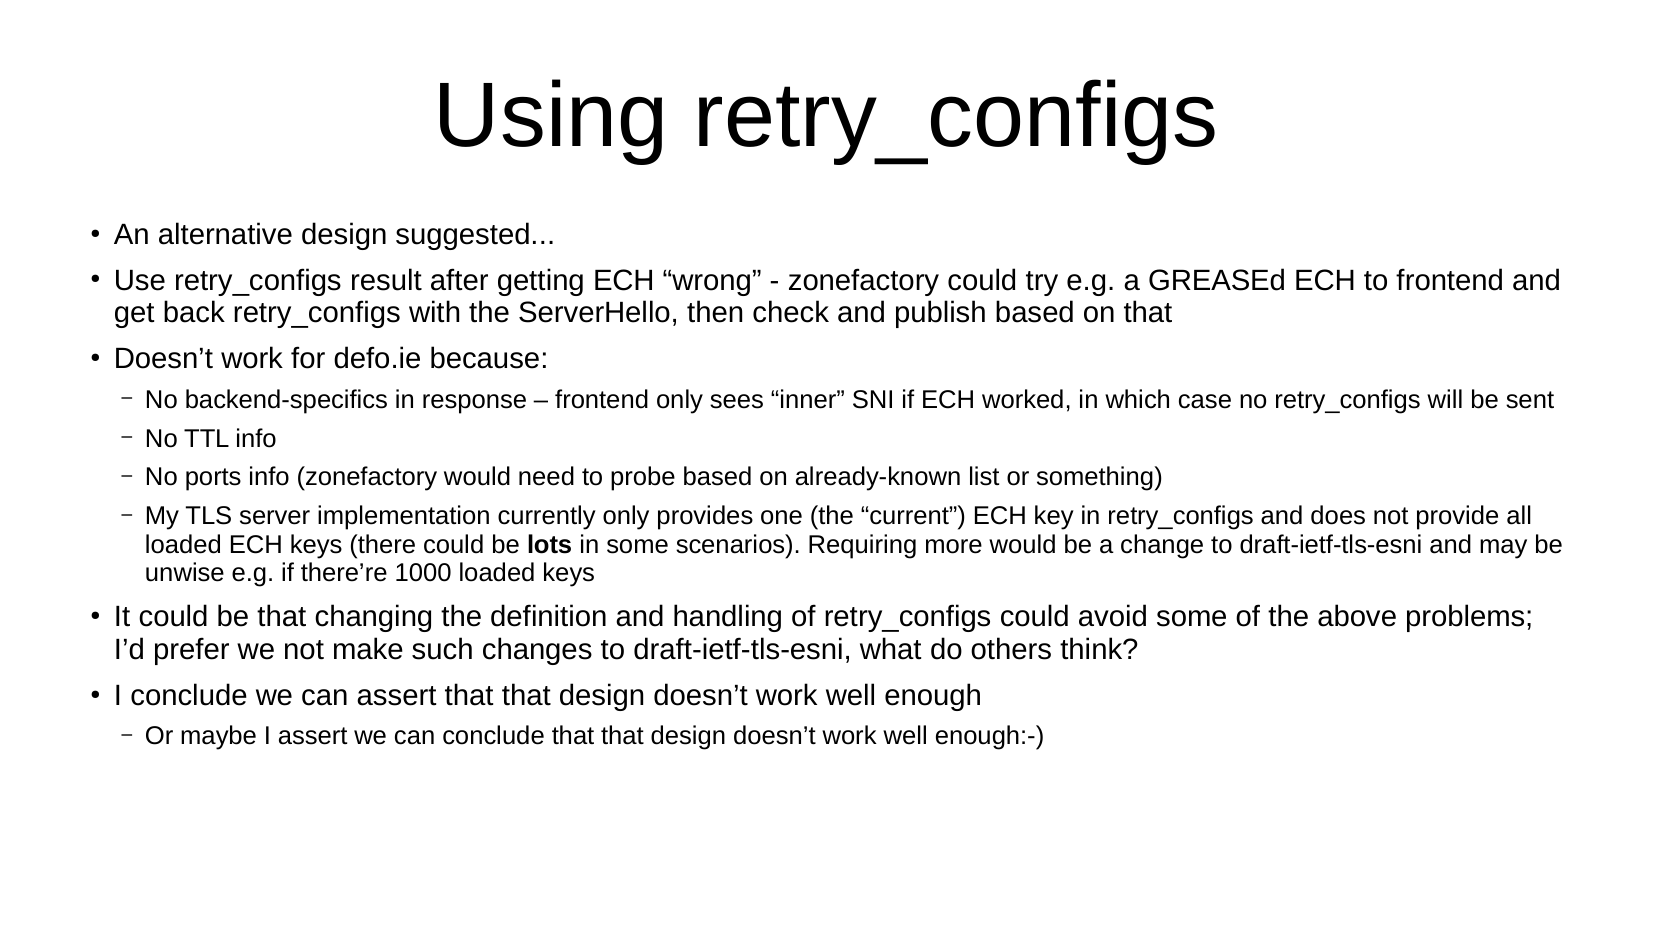

# Using retry_configs
An alternative design suggested...
Use retry_configs result after getting ECH “wrong” - zonefactory could try e.g. a GREASEd ECH to frontend and get back retry_configs with the ServerHello, then check and publish based on that
Doesn’t work for defo.ie because:
No backend-specifics in response – frontend only sees “inner” SNI if ECH worked, in which case no retry_configs will be sent
No TTL info
No ports info (zonefactory would need to probe based on already-known list or something)
My TLS server implementation currently only provides one (the “current”) ECH key in retry_configs and does not provide all loaded ECH keys (there could be lots in some scenarios). Requiring more would be a change to draft-ietf-tls-esni and may be unwise e.g. if there’re 1000 loaded keys
It could be that changing the definition and handling of retry_configs could avoid some of the above problems; I’d prefer we not make such changes to draft-ietf-tls-esni, what do others think?
I conclude we can assert that that design doesn’t work well enough
Or maybe I assert we can conclude that that design doesn’t work well enough:-)